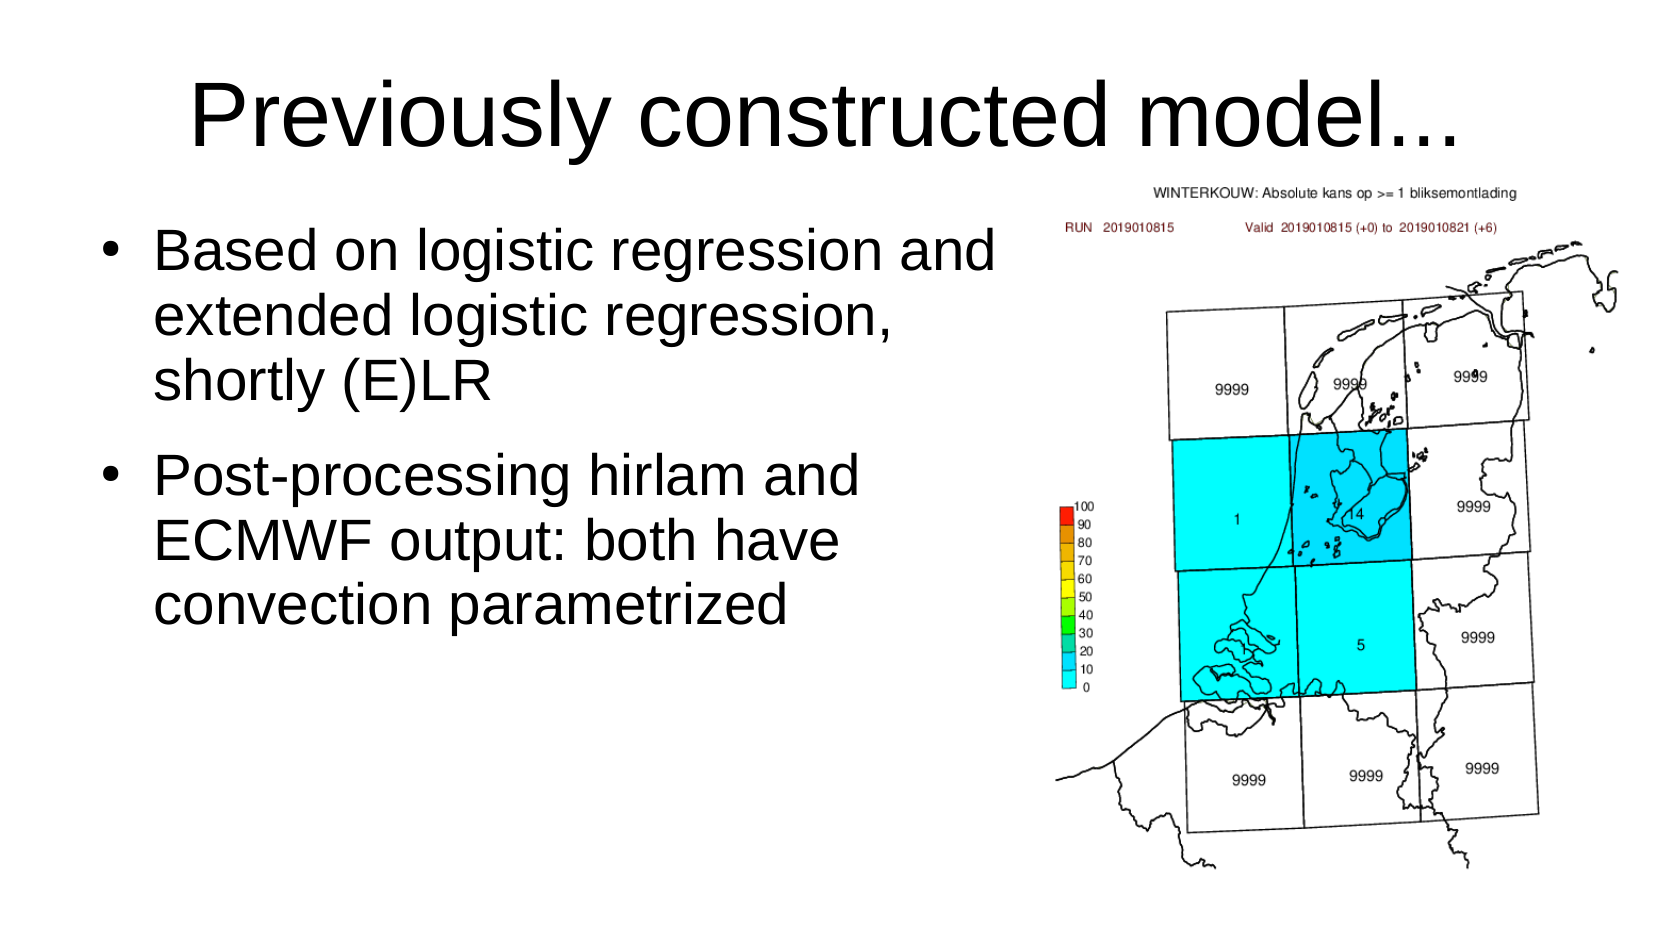

# Previously constructed model...
Based on logistic regression and extended logistic regression, shortly (E)LR
Post-processing hirlam and ECMWF output: both have convection parametrized